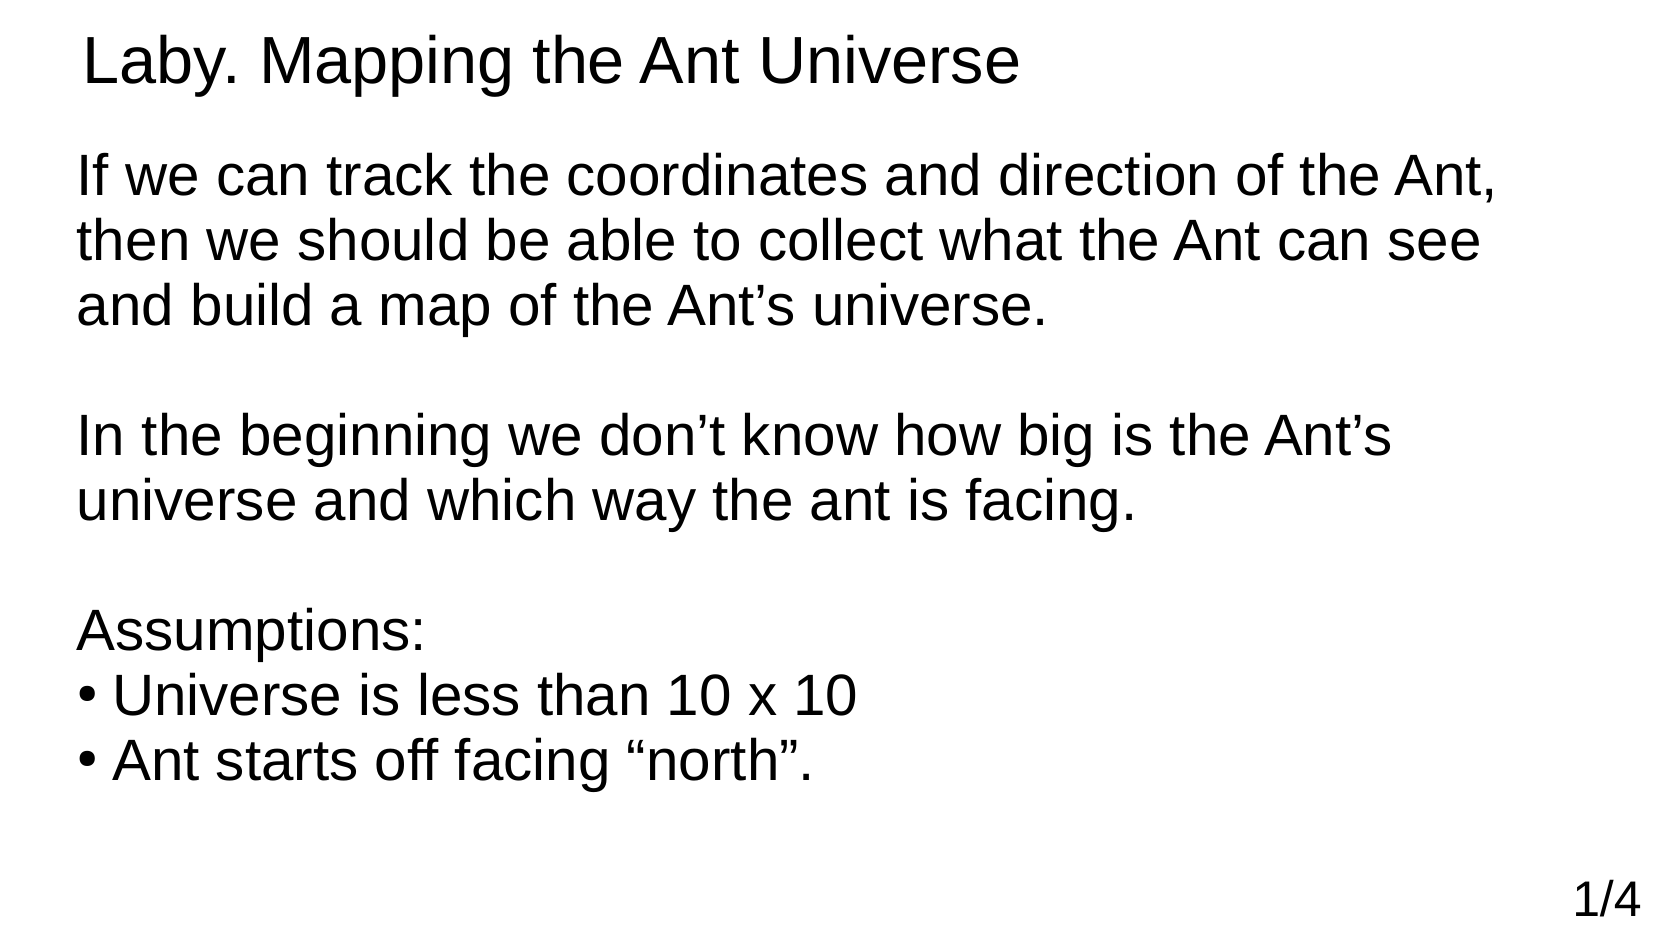

# Laby. Mapping the Ant Universe
If we can track the coordinates and direction of the Ant, then we should be able to collect what the Ant can see and build a map of the Ant’s universe.
In the beginning we don’t know how big is the Ant’s universe and which way the ant is facing.
Assumptions:
Universe is less than 10 x 10
Ant starts off facing “north”.
1/4